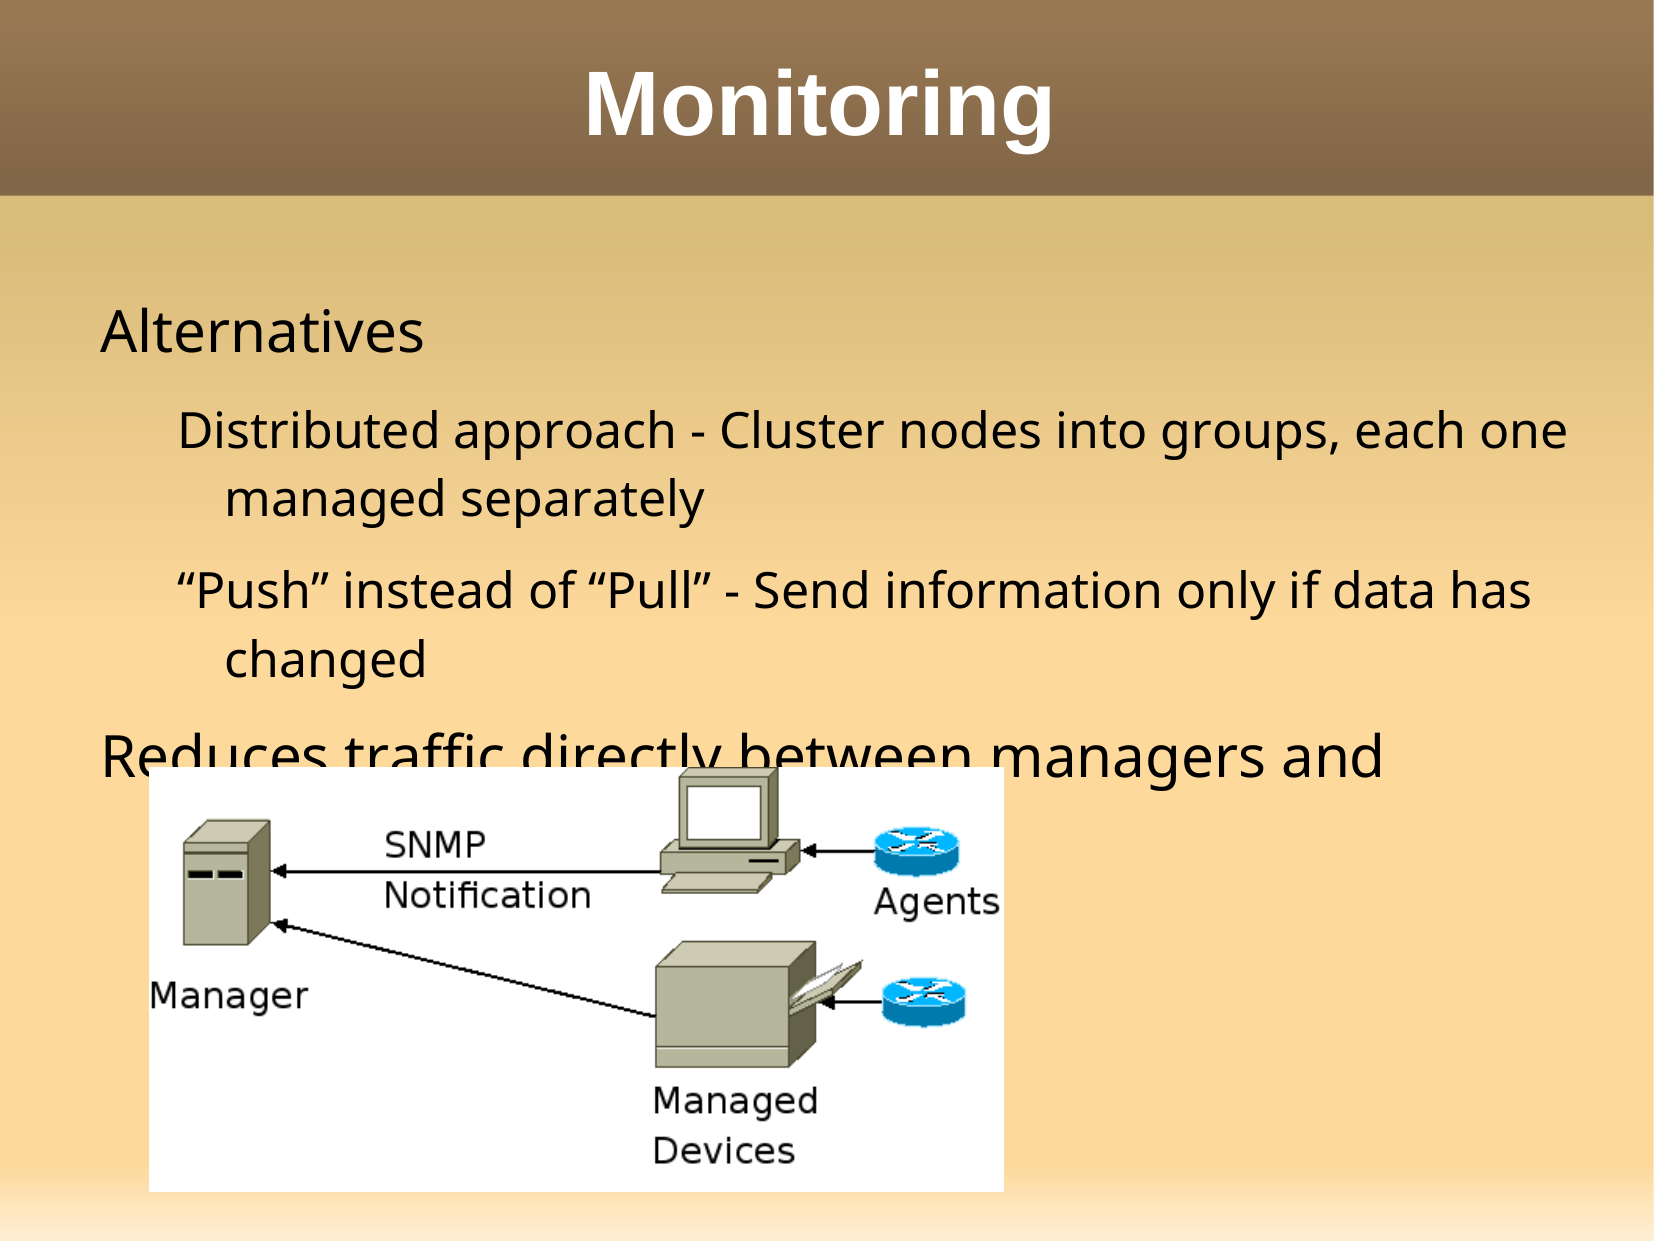

# Monitoring
Alternatives
Distributed approach - Cluster nodes into groups, each one managed separately
“Push” instead of “Pull” - Send information only if data has changed
Reduces traffic directly between managers and agents